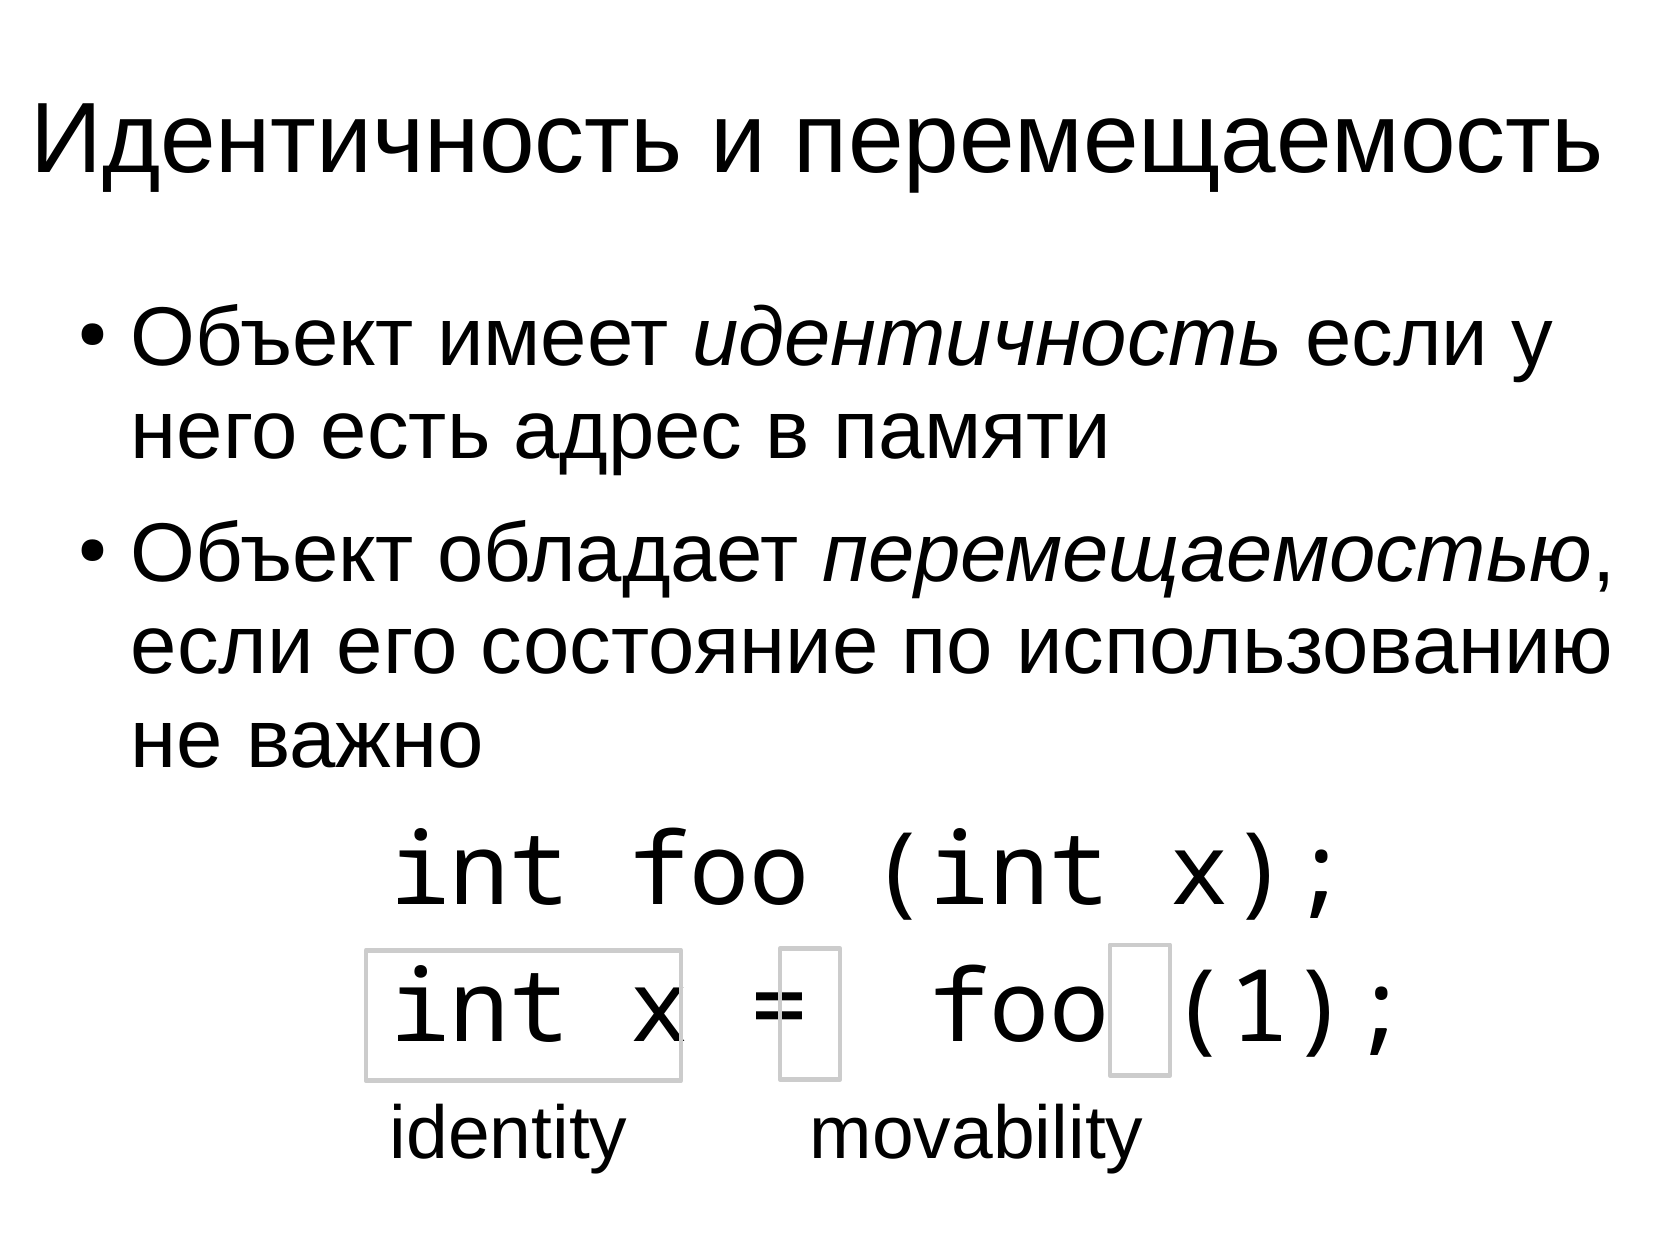

Идентичность и перемещаемость
# Объект имеет идентичность если у него есть адрес в памяти
Объект обладает перемещаемостью, если его состояние по использованию не важно
int foo (int x);
int x = foo (1);
movability
identity